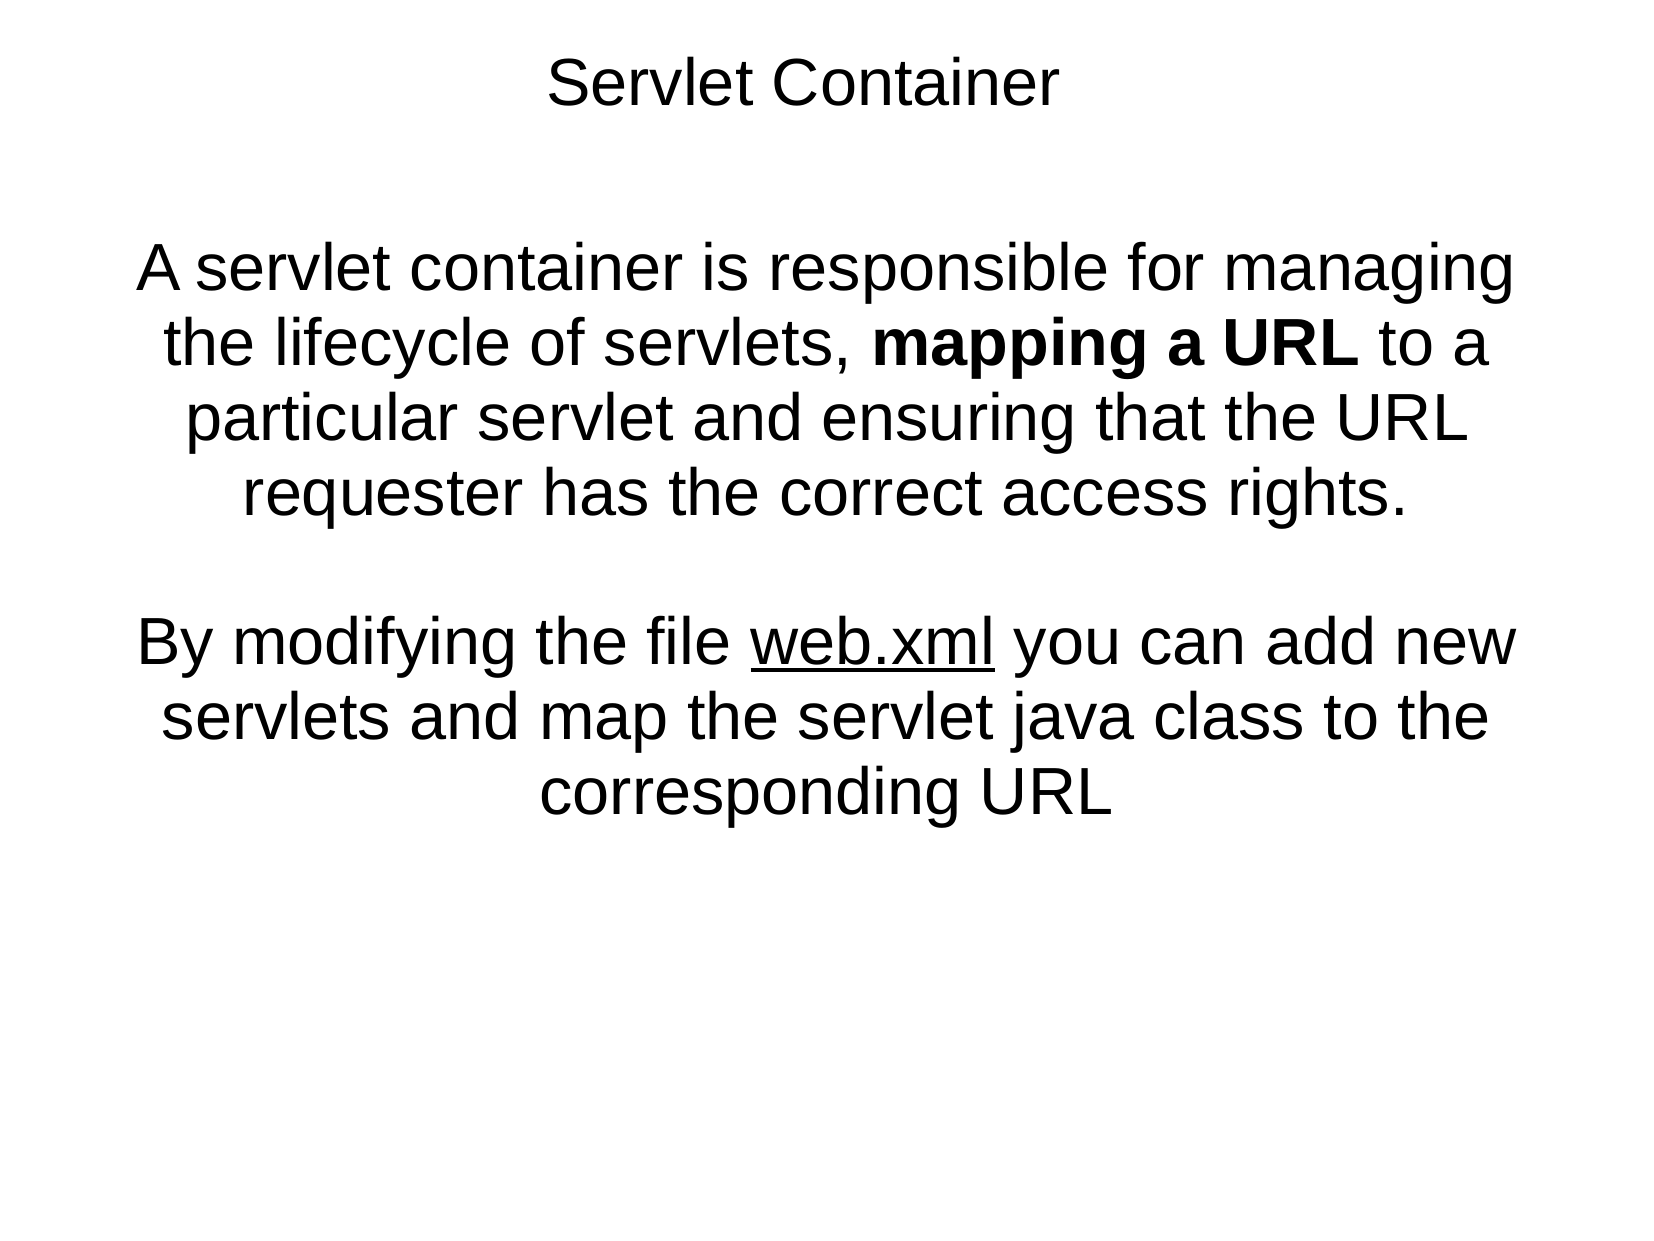

Servlet Container
# A servlet container is responsible for managing the lifecycle of servlets, mapping a URL to a particular servlet and ensuring that the URL requester has the correct access rights.
By modifying the file web.xml you can add new servlets and map the servlet java class to the corresponding URL